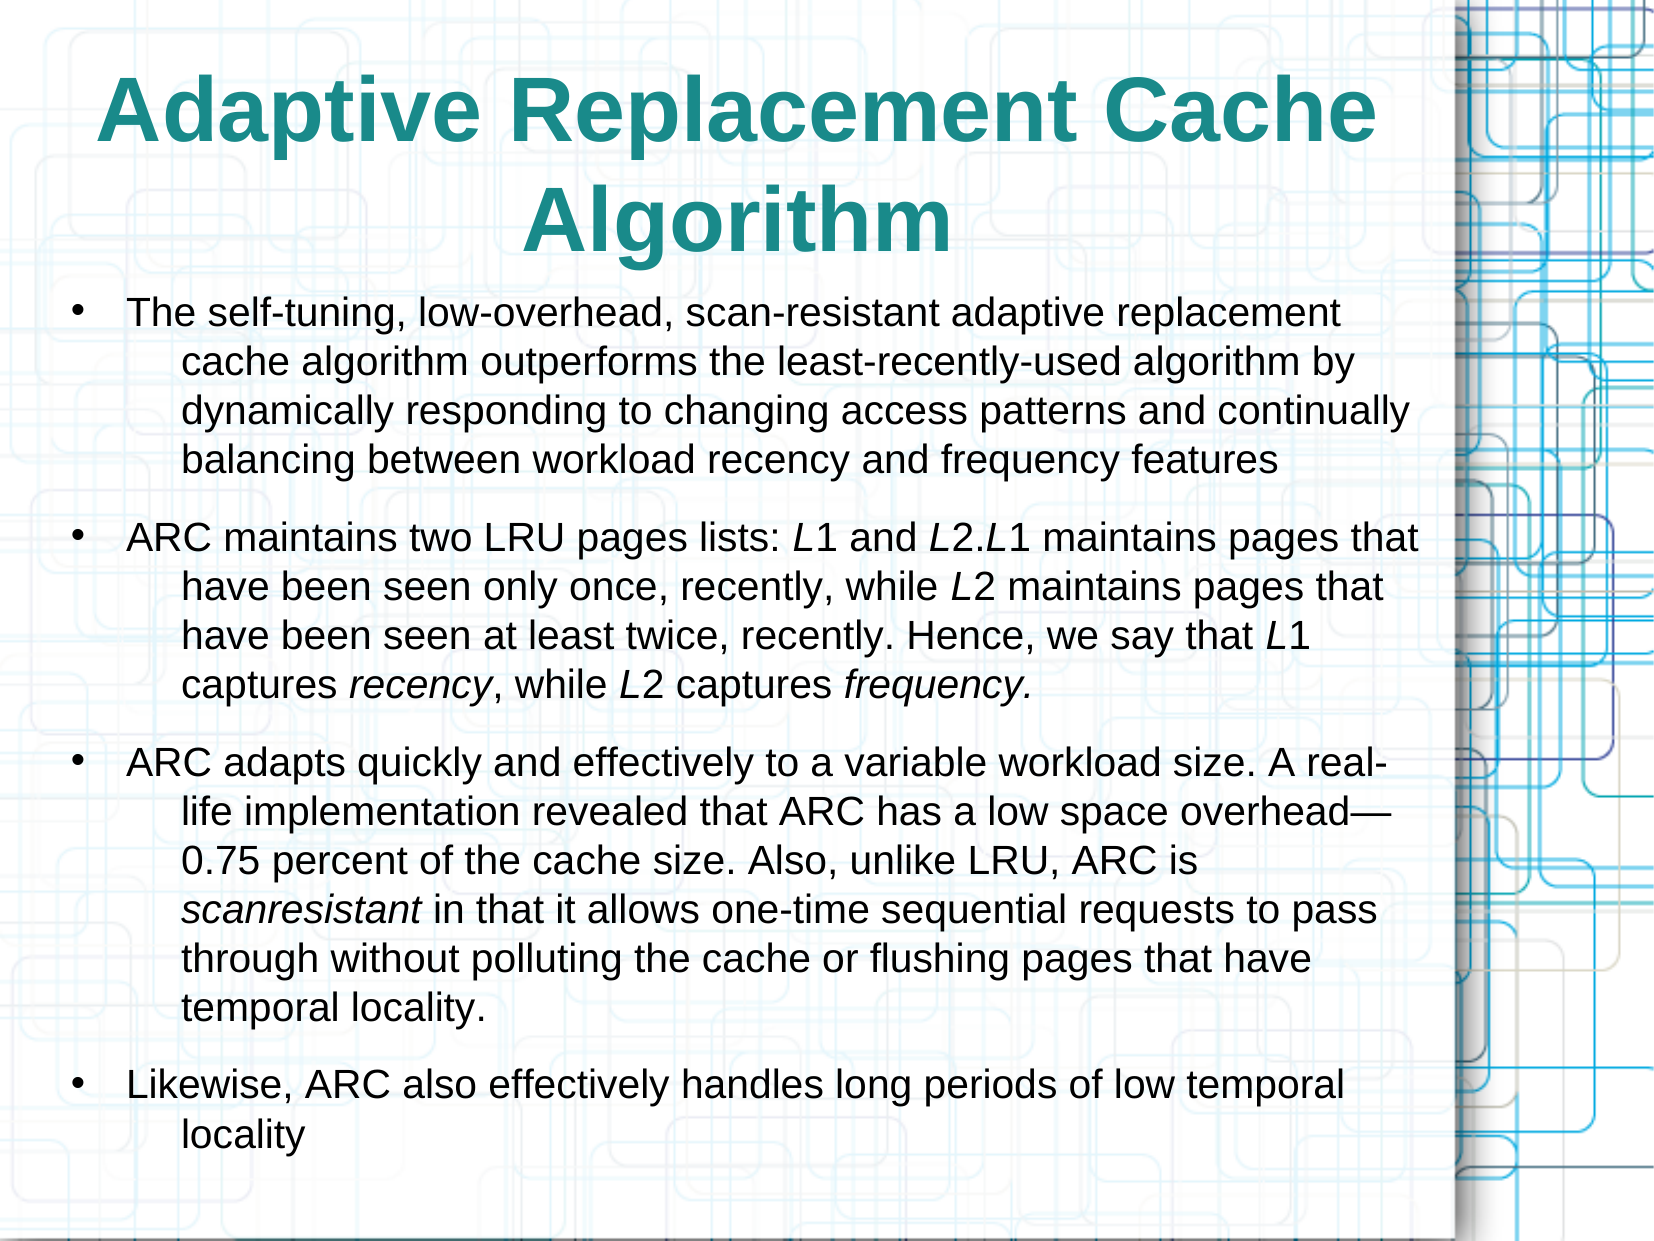

# Adaptive Replacement Cache Algorithm
The self-tuning, low-overhead, scan-resistant adaptive replacement cache algorithm outperforms the least-recently-used algorithm by dynamically responding to changing access patterns and continually balancing between workload recency and frequency features
ARC maintains two LRU pages lists: L1 and L2.L1 maintains pages that have been seen only once, recently, while L2 maintains pages that have been seen at least twice, recently. Hence, we say that L1 captures recency, while L2 captures frequency.
ARC adapts quickly and effectively to a variable workload size. A real-life implementation revealed that ARC has a low space overhead—0.75 percent of the cache size. Also, unlike LRU, ARC is scanresistant in that it allows one-time sequential requests to pass through without polluting the cache or flushing pages that have temporal locality.
Likewise, ARC also effectively handles long periods of low temporal locality